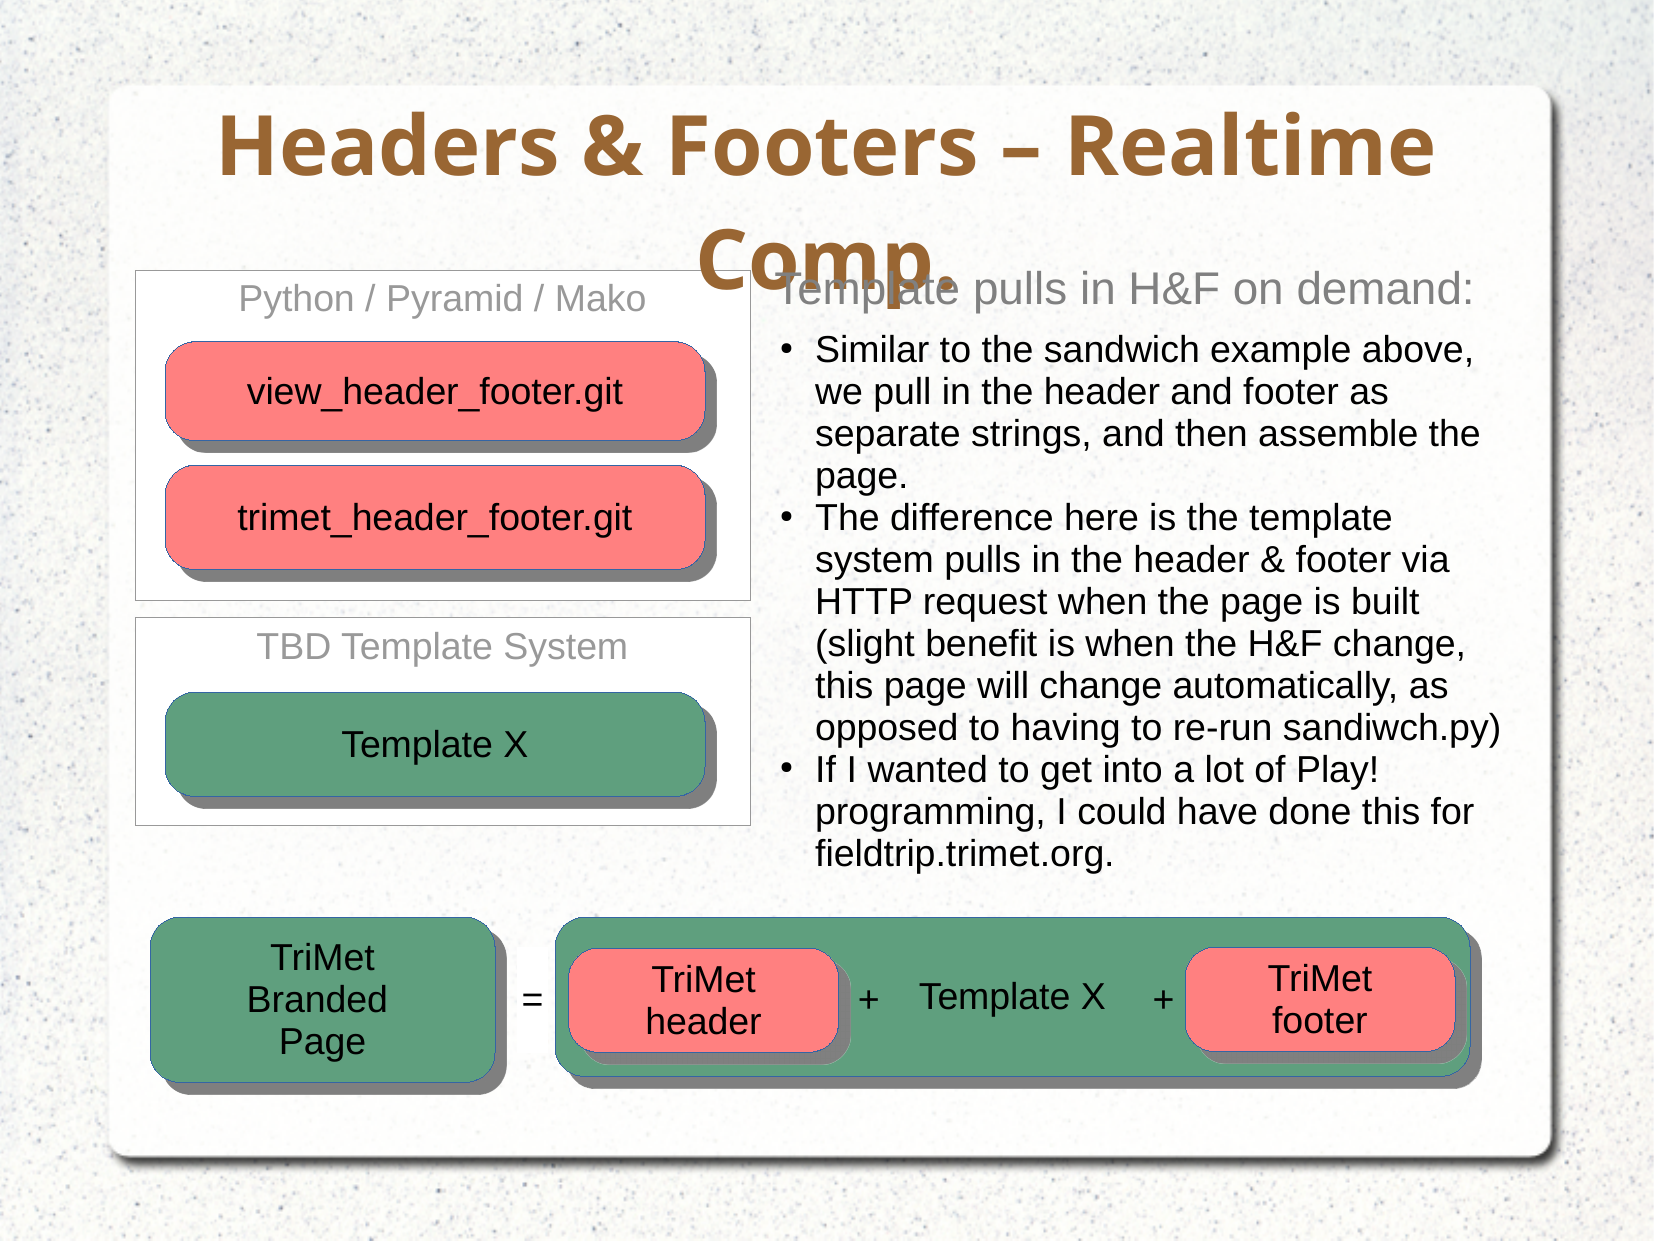

# Headers & Footers – Realtime Comp.
Template pulls in H&F on demand:
Python / Pyramid / Mako
Similar to the sandwich example above, we pull in the header and footer as separate strings, and then assemble the page.
The difference here is the template system pulls in the header & footer via HTTP request when the page is built (slight benefit is when the H&F change, this page will change automatically, as opposed to having to re-run sandiwch.py)
If I wanted to get into a lot of Play! programming, I could have done this for fieldtrip.trimet.org.
view_header_footer.git
trimet_header_footer.git
TBD Template System
Template X
TriMet
Branded
Page
Template X
=
+
+
TriMet
footer
TriMet
header